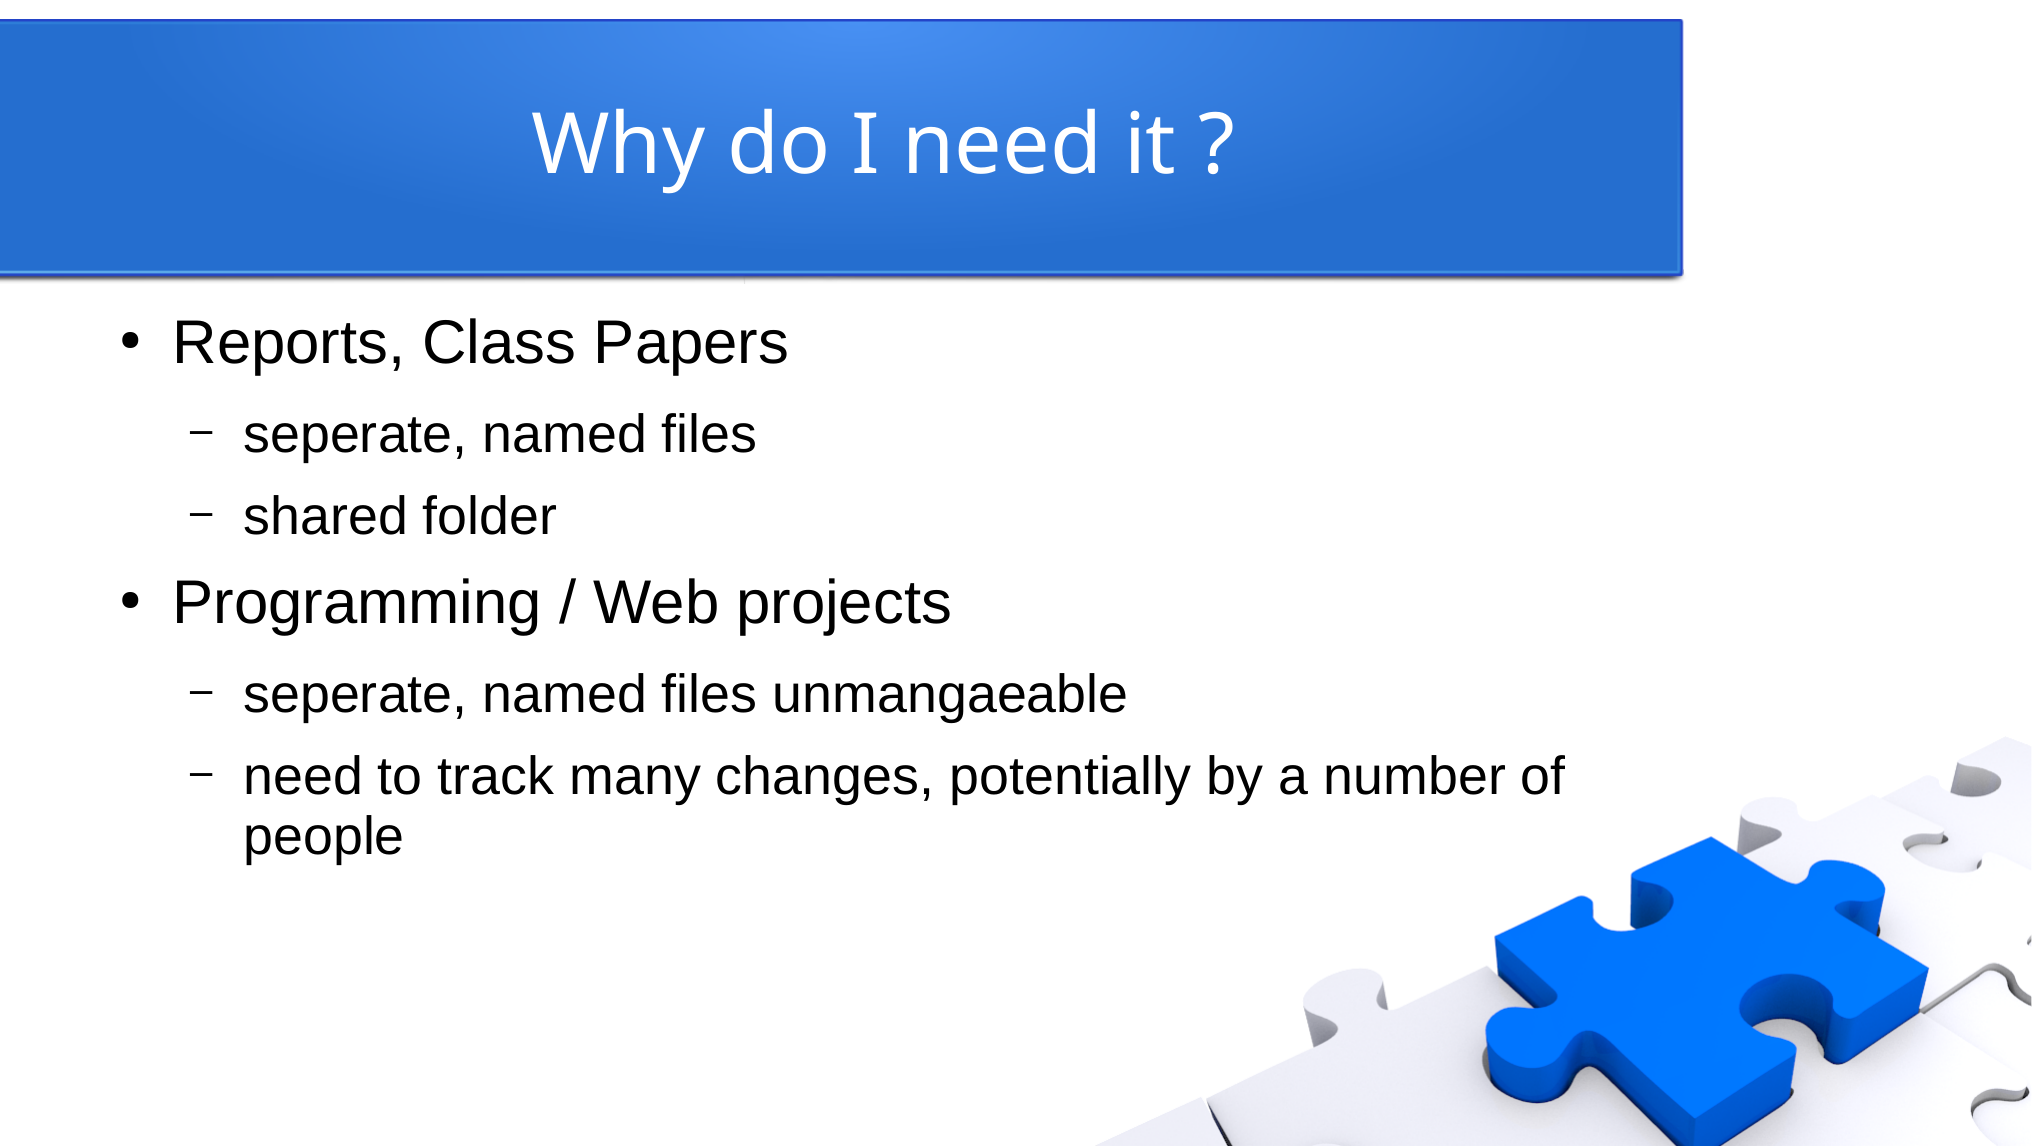

# Why do I need it ?
Reports, Class Papers
seperate, named files
shared folder
Programming / Web projects
seperate, named files unmangaeable
need to track many changes, potentially by a number of people